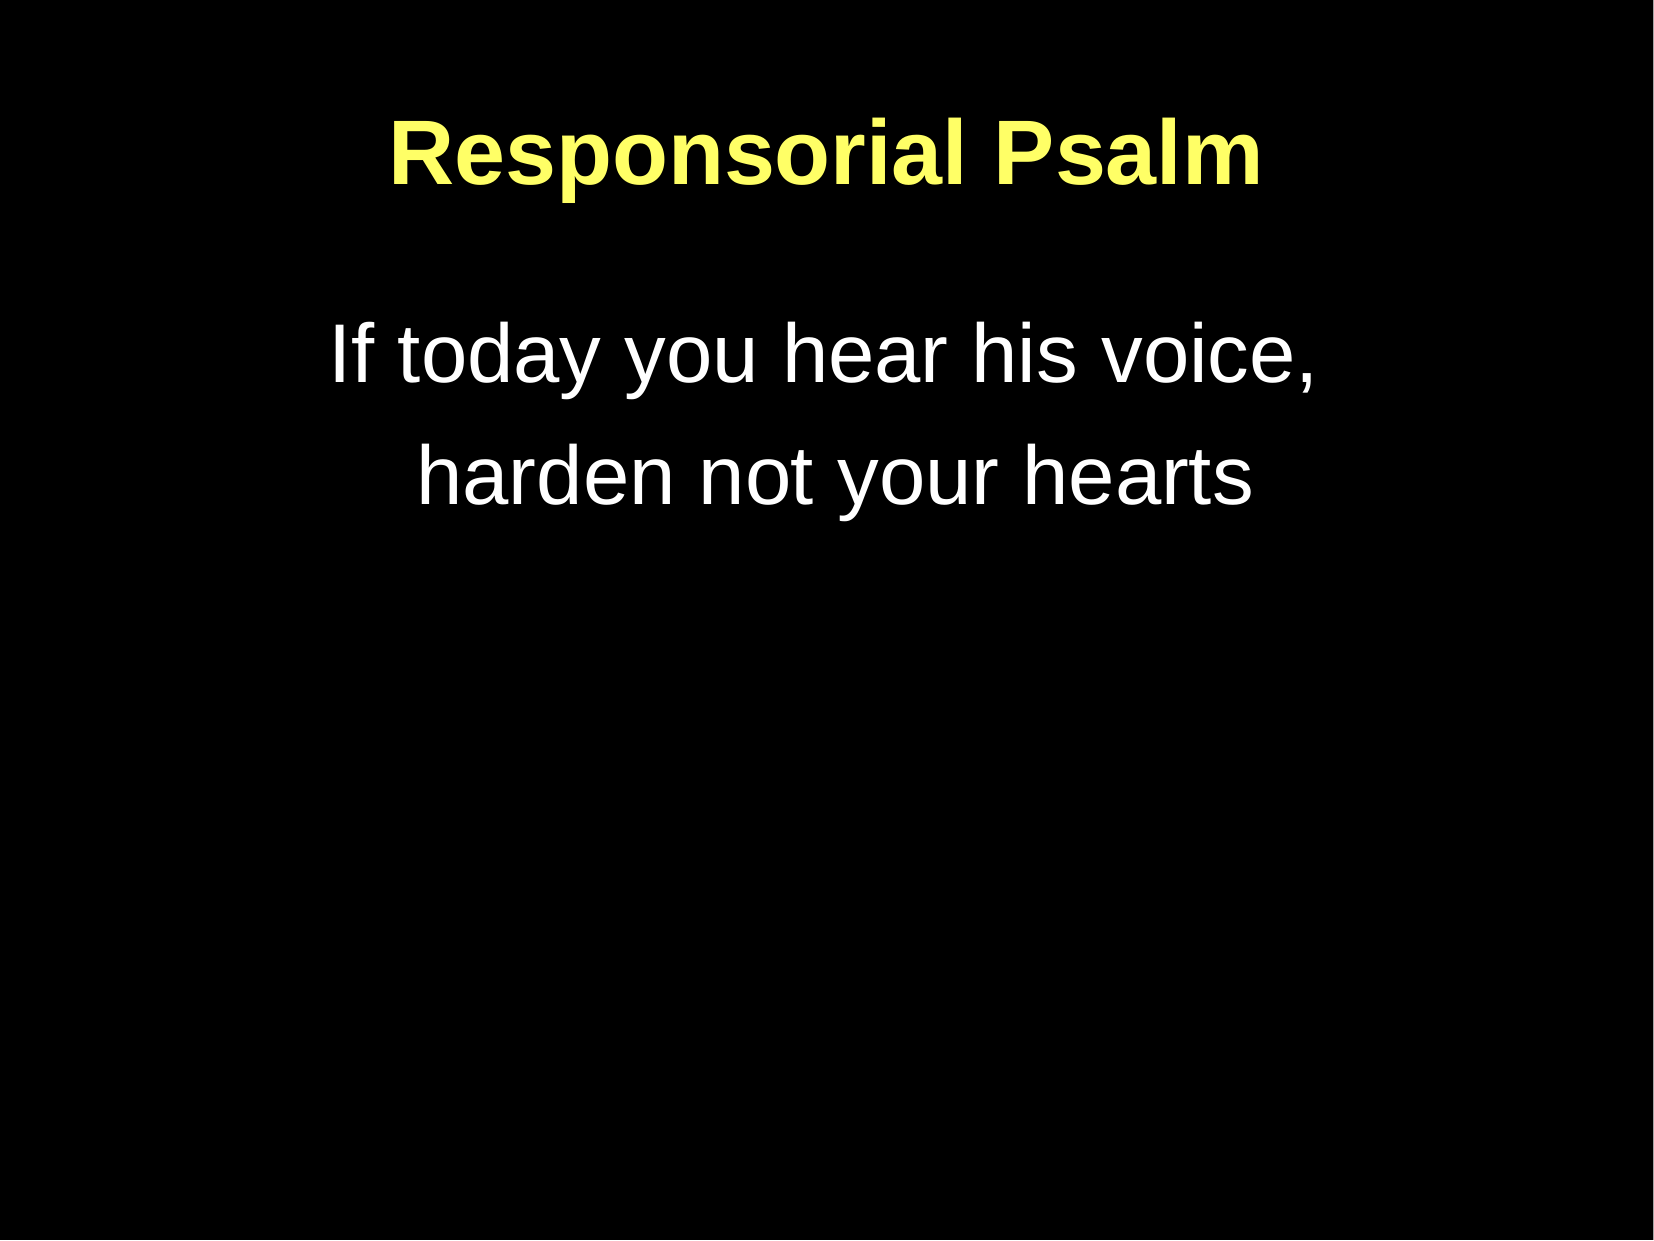

# Responsorial Psalm
If today you hear his voice,
harden not your hearts